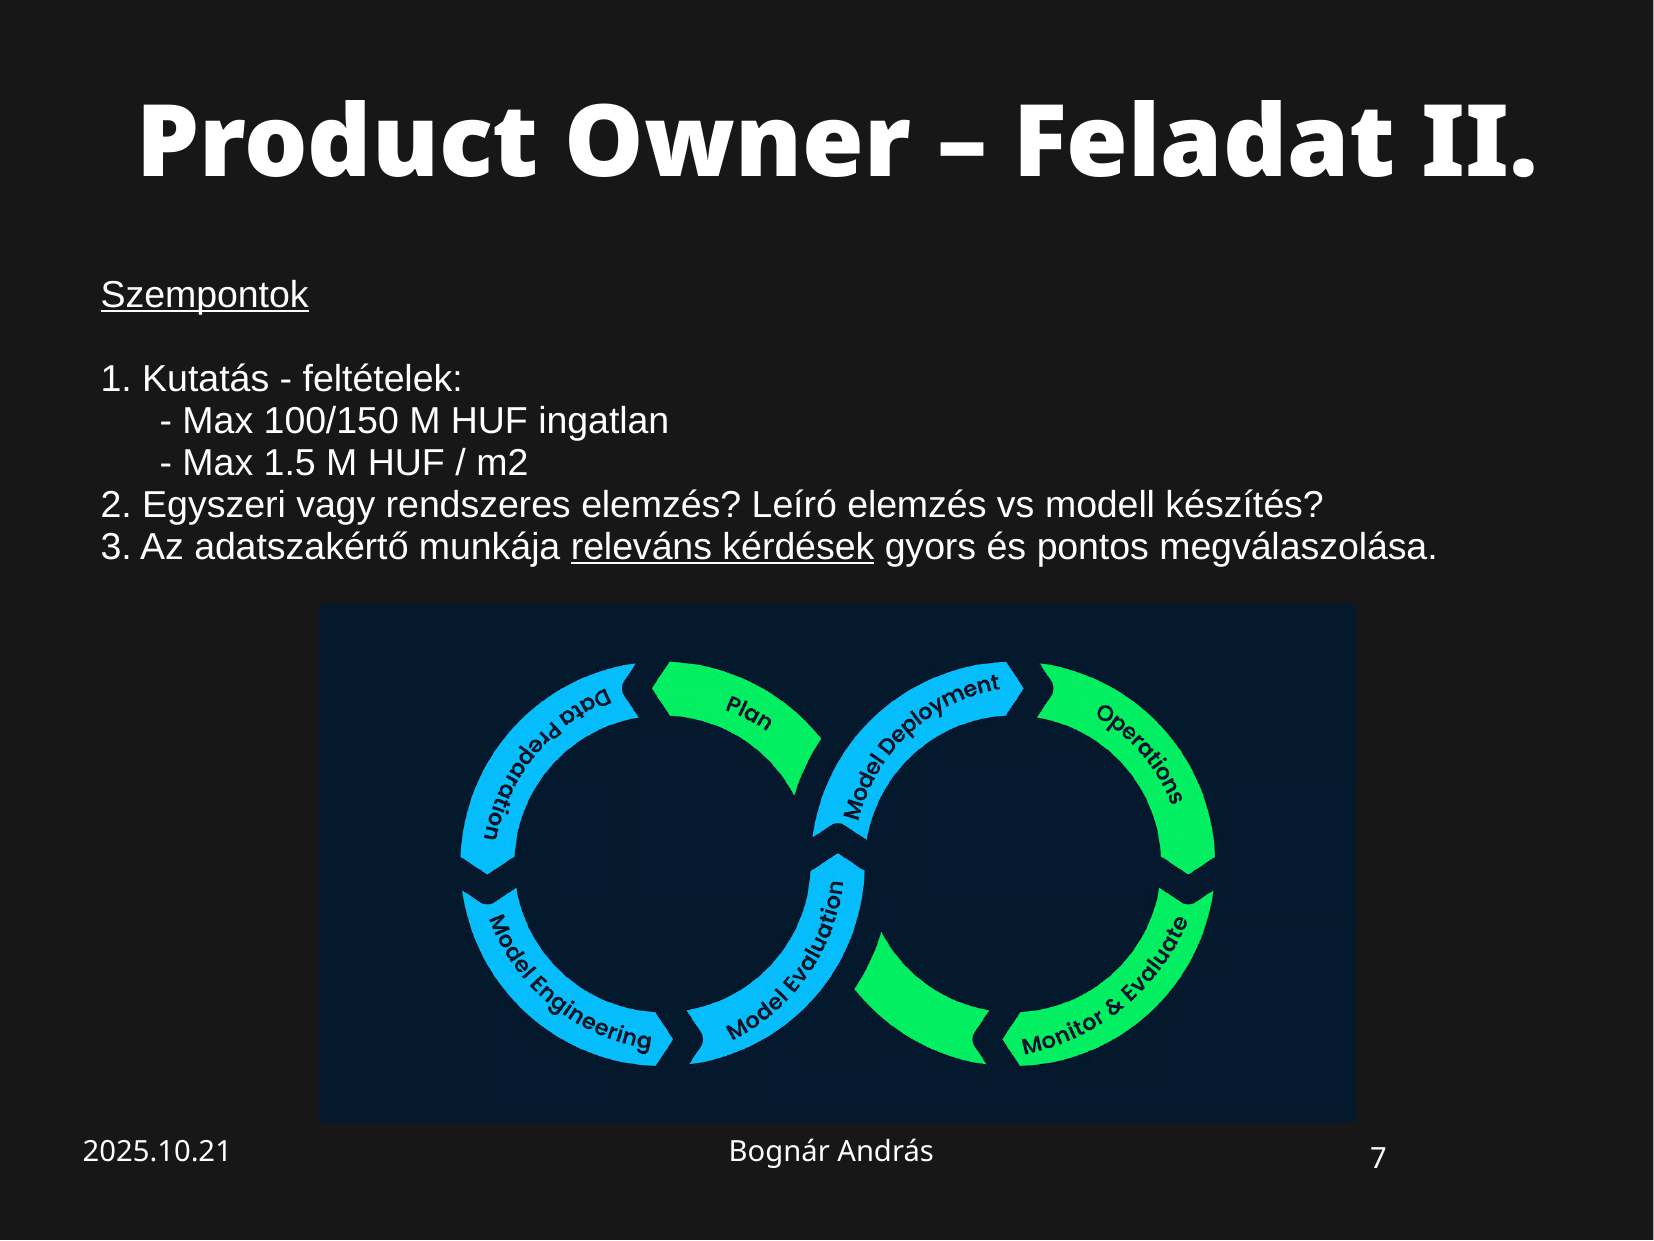

Product Owner – Feladat II.
Szempontok
1. Kutatás - feltételek:
	- Max 100/150 M HUF ingatlan
	- Max 1.5 M HUF / m2
2. Egyszeri vagy rendszeres elemzés? Leíró elemzés vs modell készítés?
3. Az adatszakértő munkája releváns kérdések gyors és pontos megválaszolása.